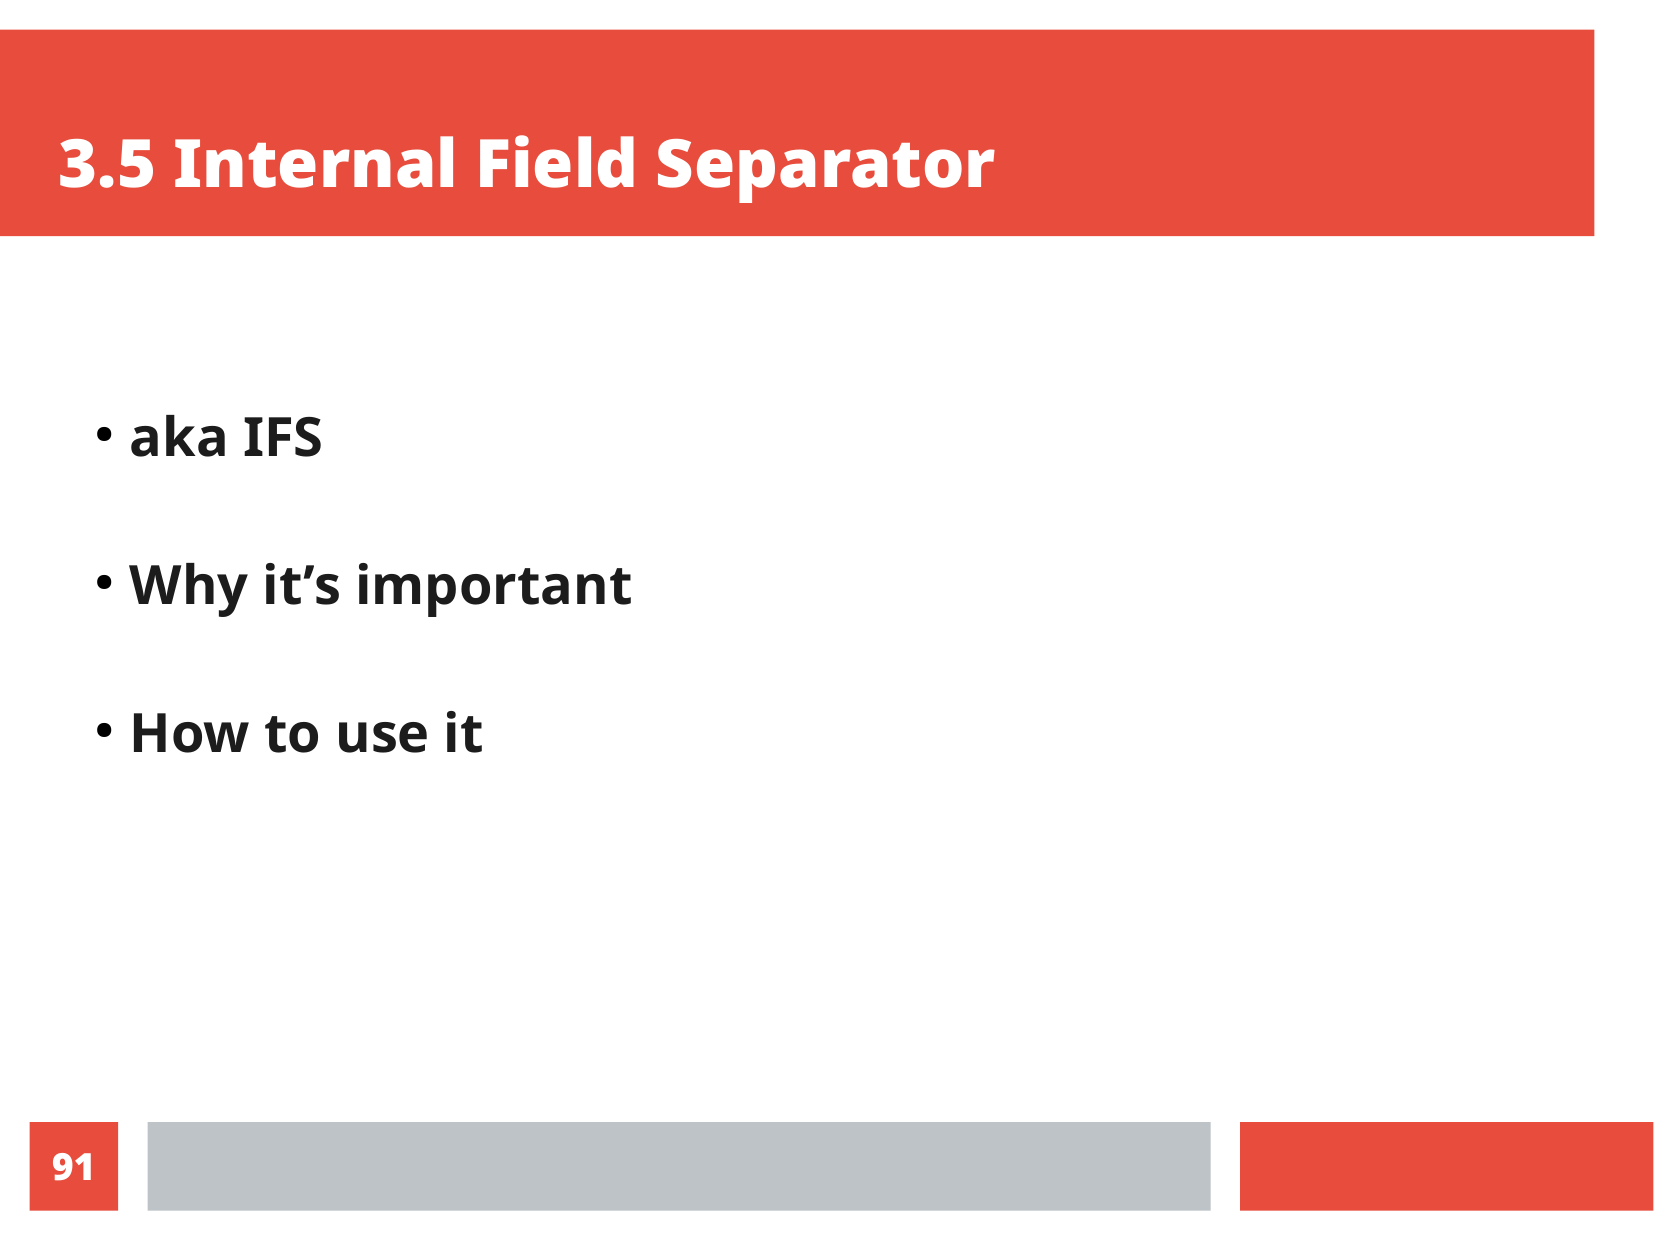

# 3.5 Internal Field Separator
aka IFS
Why it’s important
How to use it
91